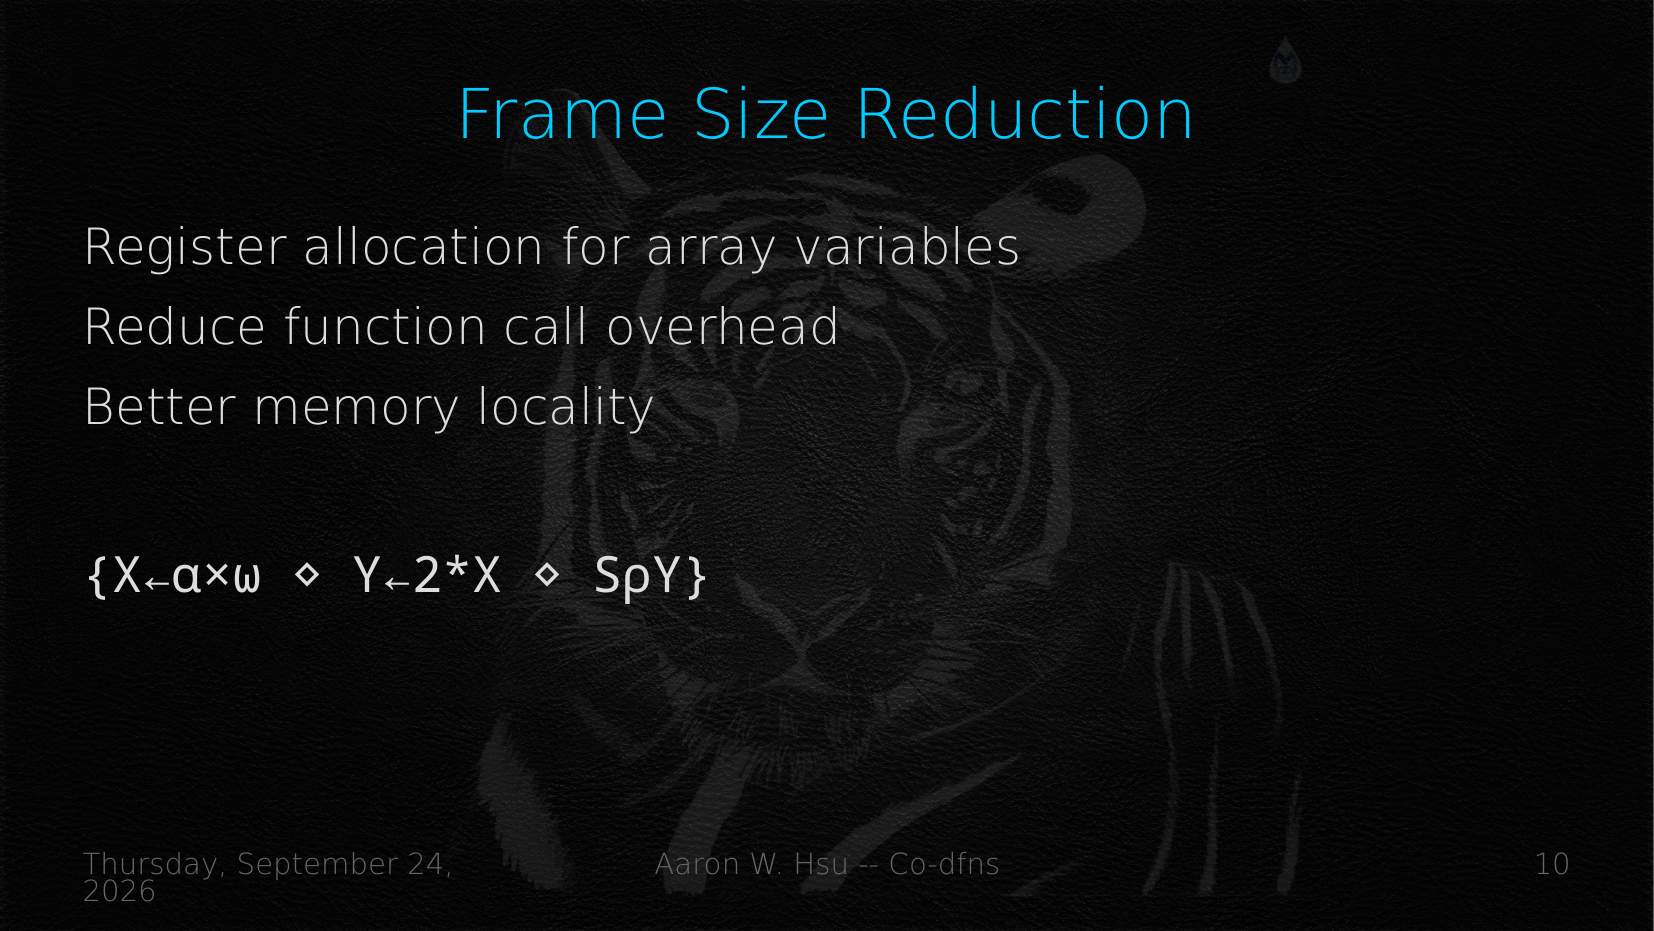

# Frame Size Reduction
Register allocation for array variables
Reduce function call overhead
Better memory locality
{X←⍺×⍵ ⋄ Y←2*X ⋄ S⍴Y}
Aaron W. Hsu -- Co-dfns
10